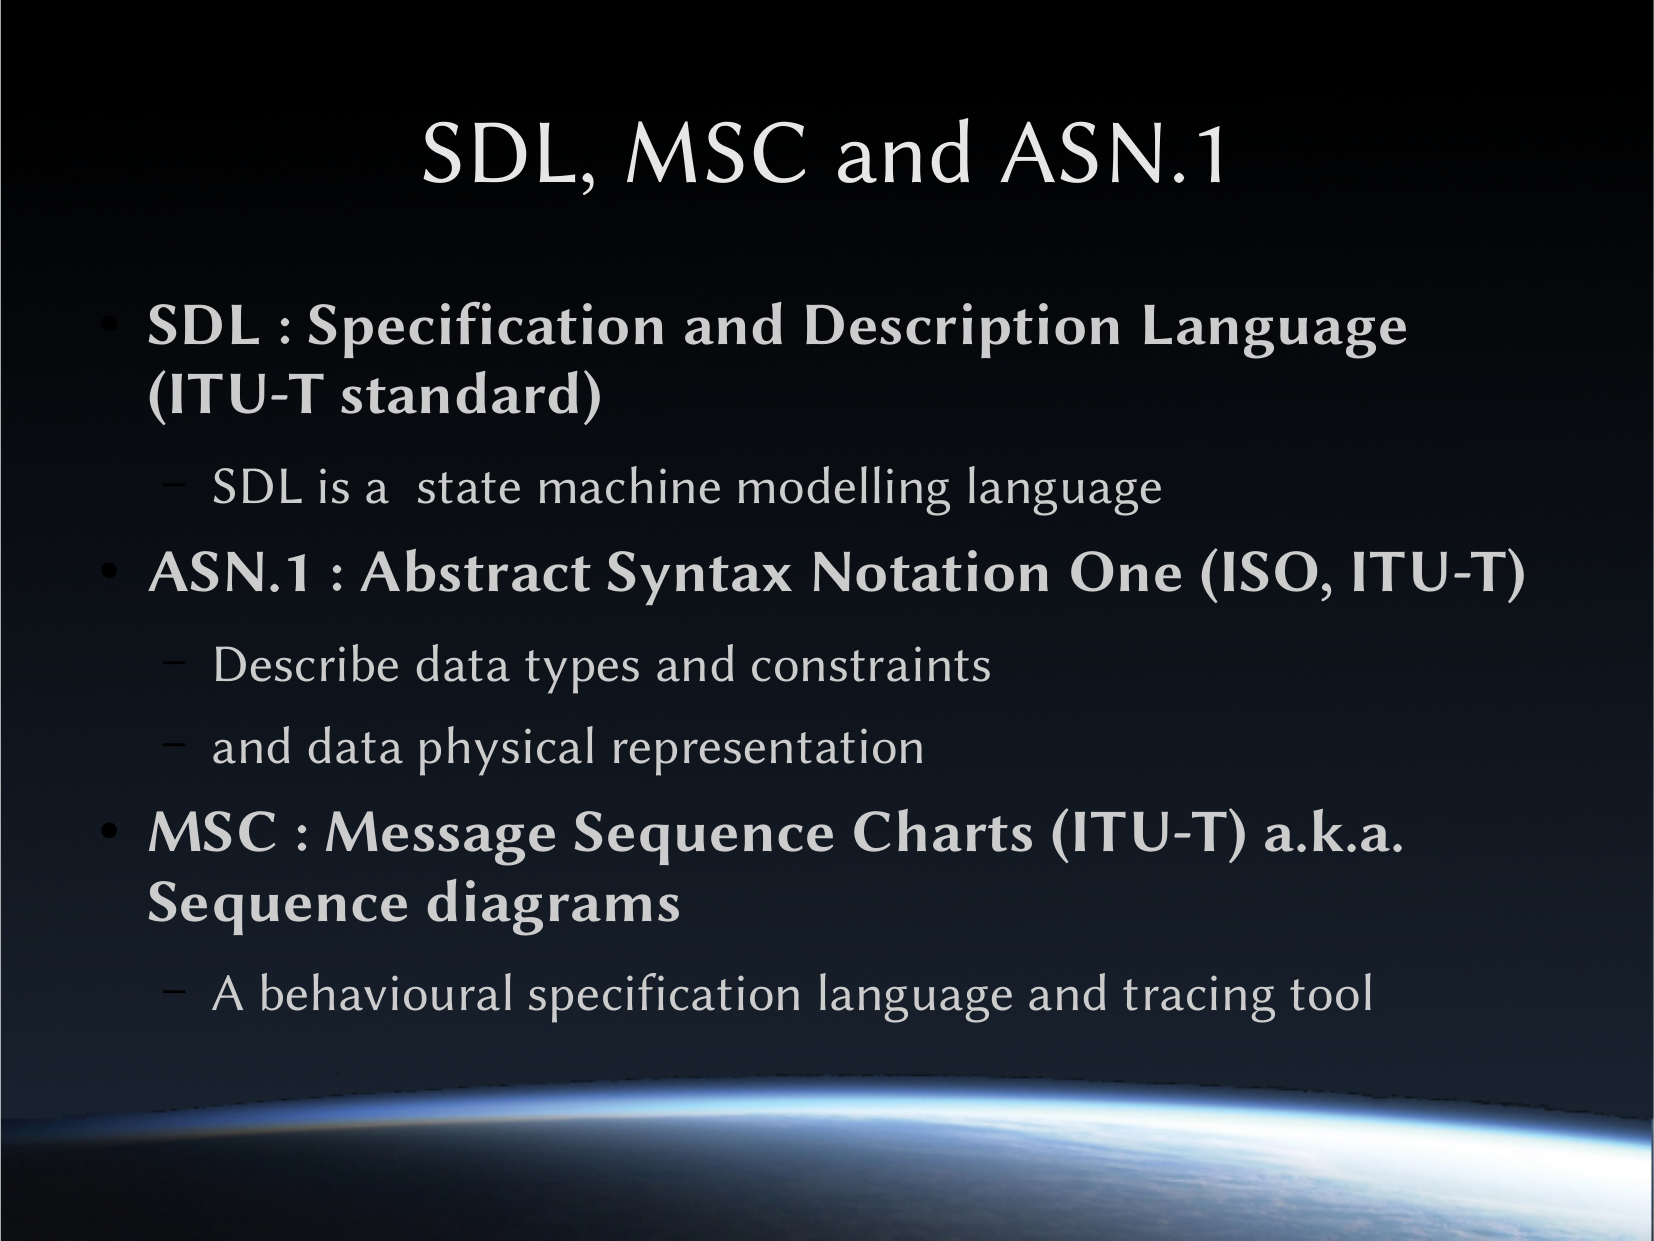

# SDL, MSC and ASN.1
SDL : Specification and Description Language (ITU-T standard)
SDL is a state machine modelling language
ASN.1 : Abstract Syntax Notation One (ISO, ITU-T)
Describe data types and constraints
and data physical representation
MSC : Message Sequence Charts (ITU-T) a.k.a. Sequence diagrams
A behavioural specification language and tracing tool